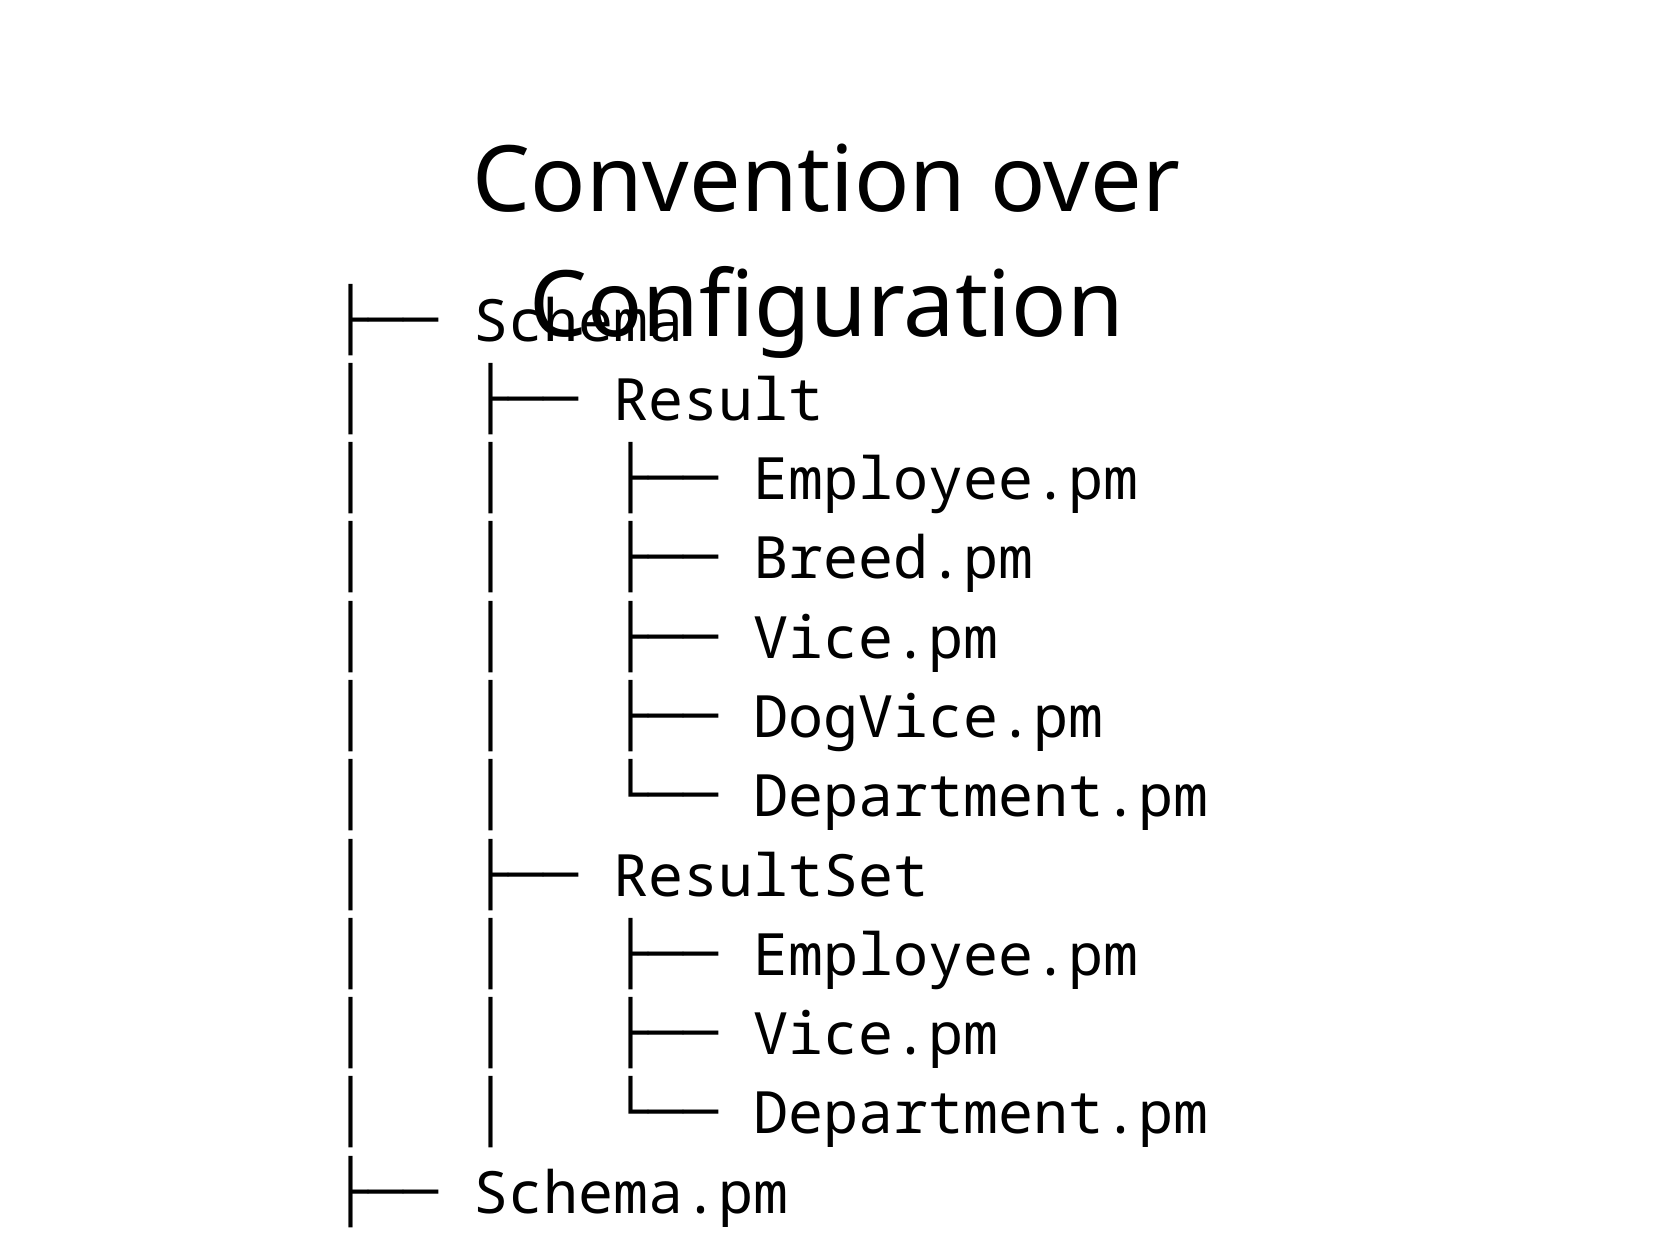

Convention over Configuration
├── Schema
│   ├── Result
│   │   ├── Employee.pm
│   │   ├── Breed.pm
│   │   ├── Vice.pm
│   │   ├── DogVice.pm
│   │   └── Department.pm
│   ├── ResultSet
│   │   ├── Employee.pm
│   │   ├── Vice.pm
│   │   └── Department.pm
├── Schema.pm